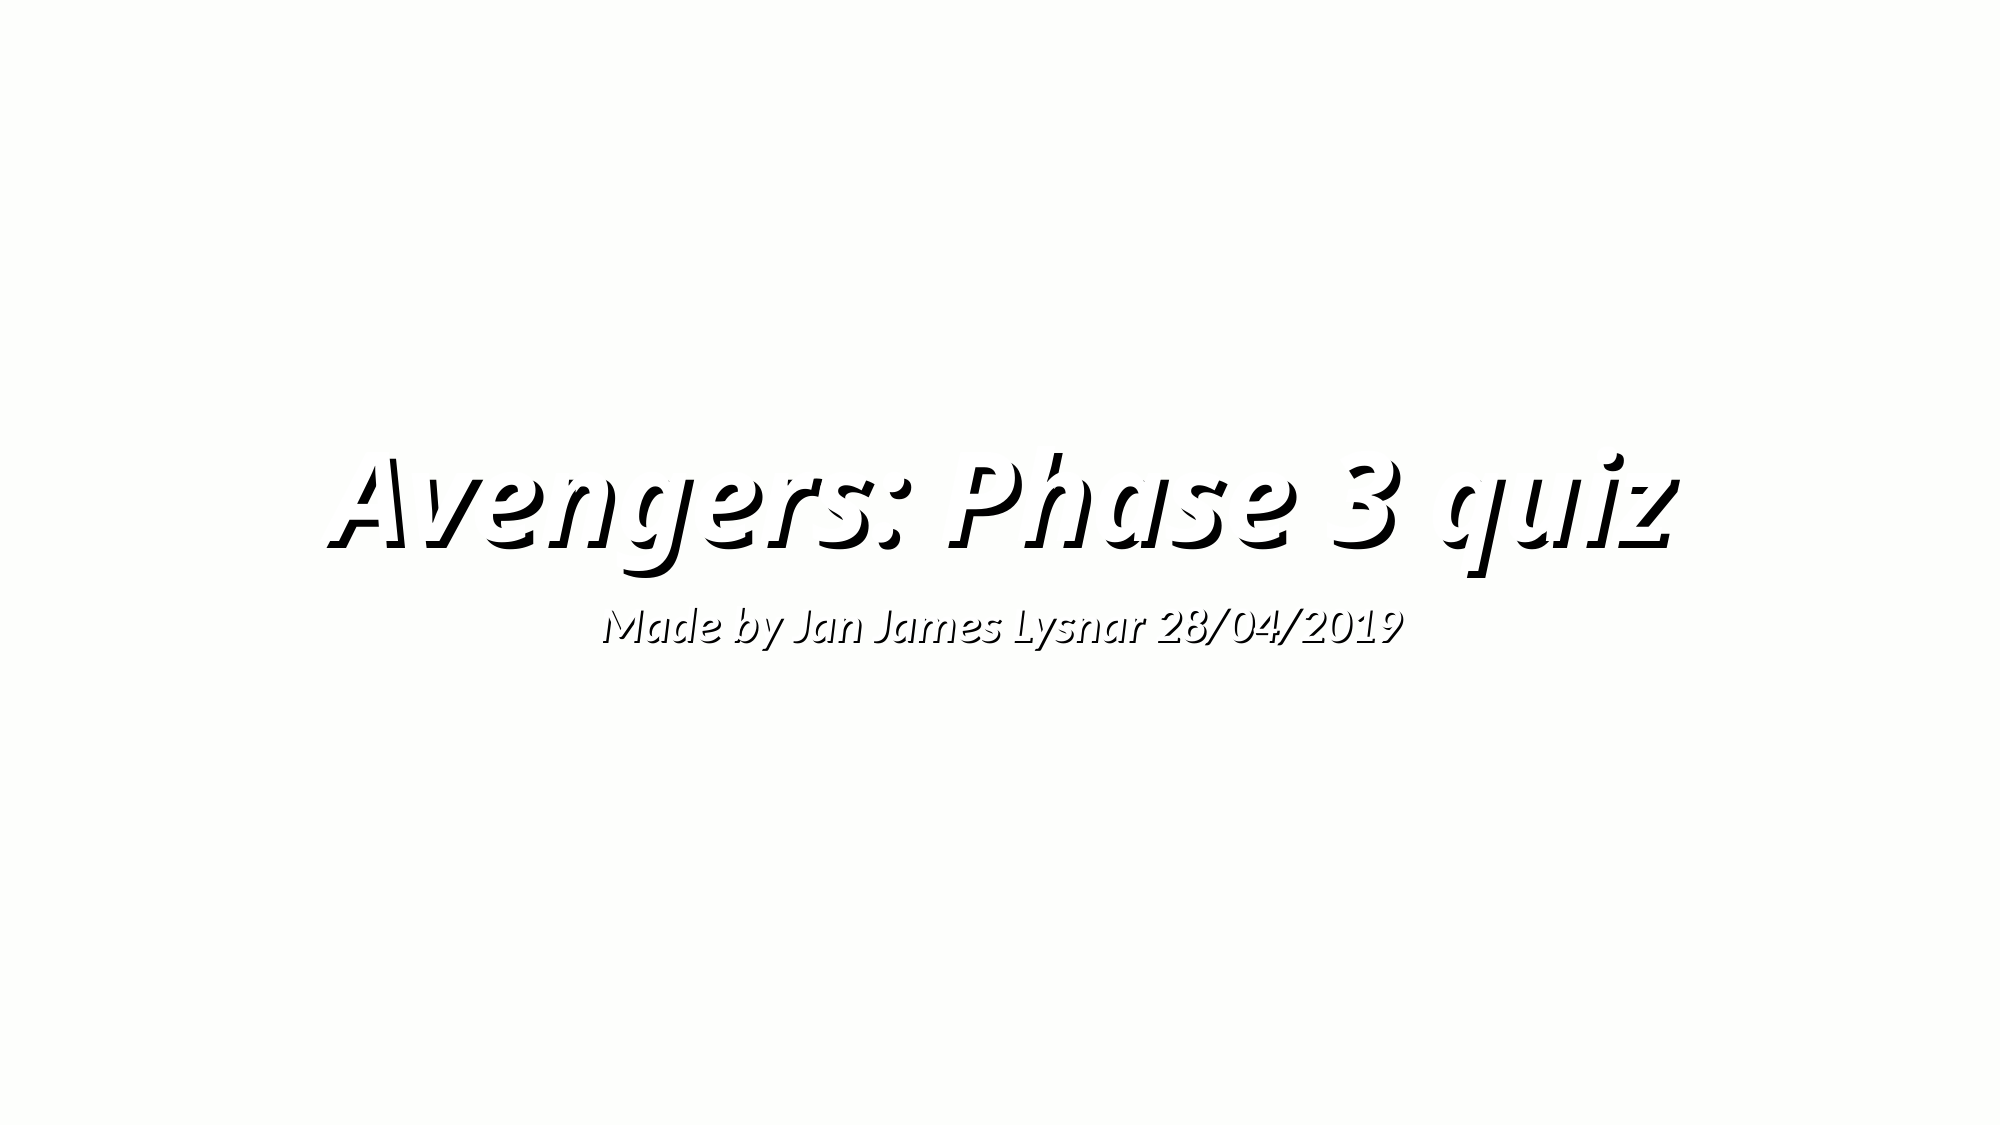

# Avengers: Phase 3 quiz
Made by Jan James Lysnar 28/04/2019